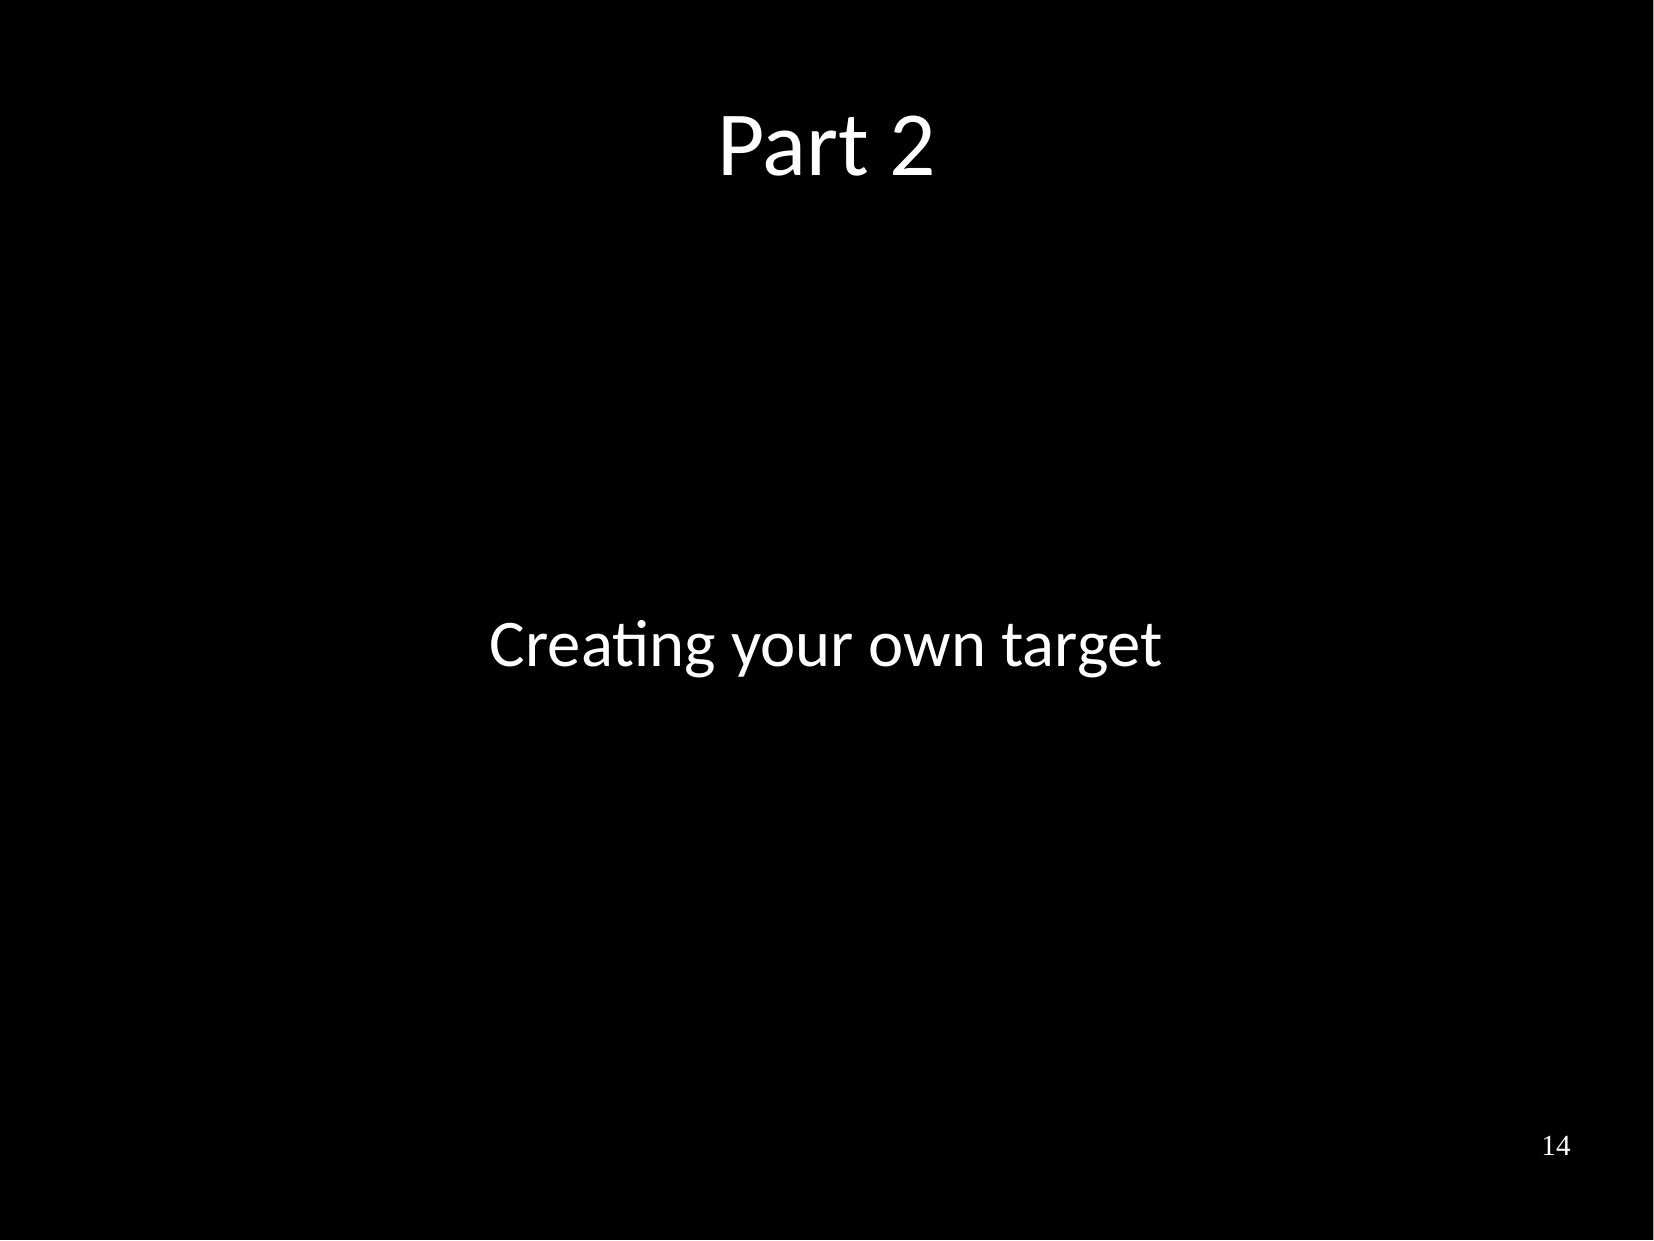

# Part 2
Creating your own target
14